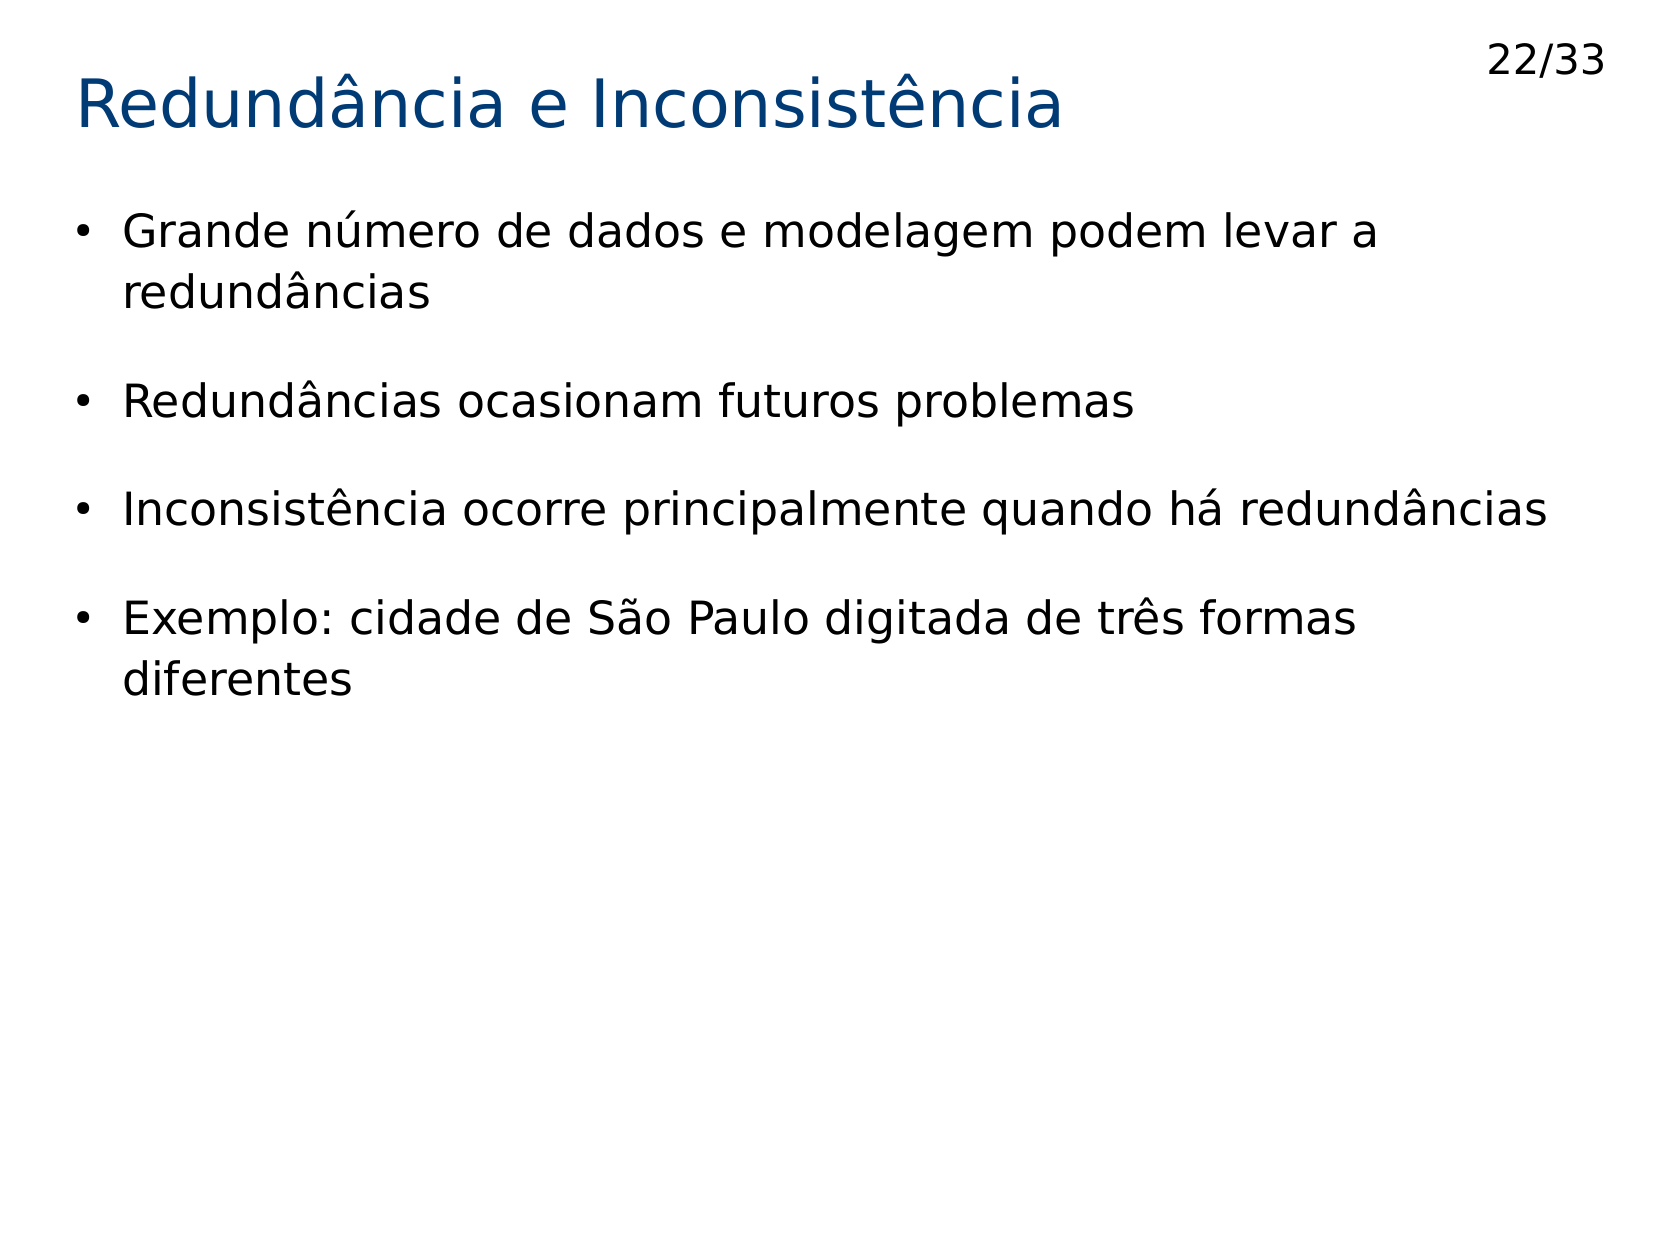

# Redundância e Inconsistência
22
Grande número de dados e modelagem podem levar a redundâncias
Redundâncias ocasionam futuros problemas
Inconsistência ocorre principalmente quando há redundâncias
Exemplo: cidade de São Paulo digitada de três formas diferentes